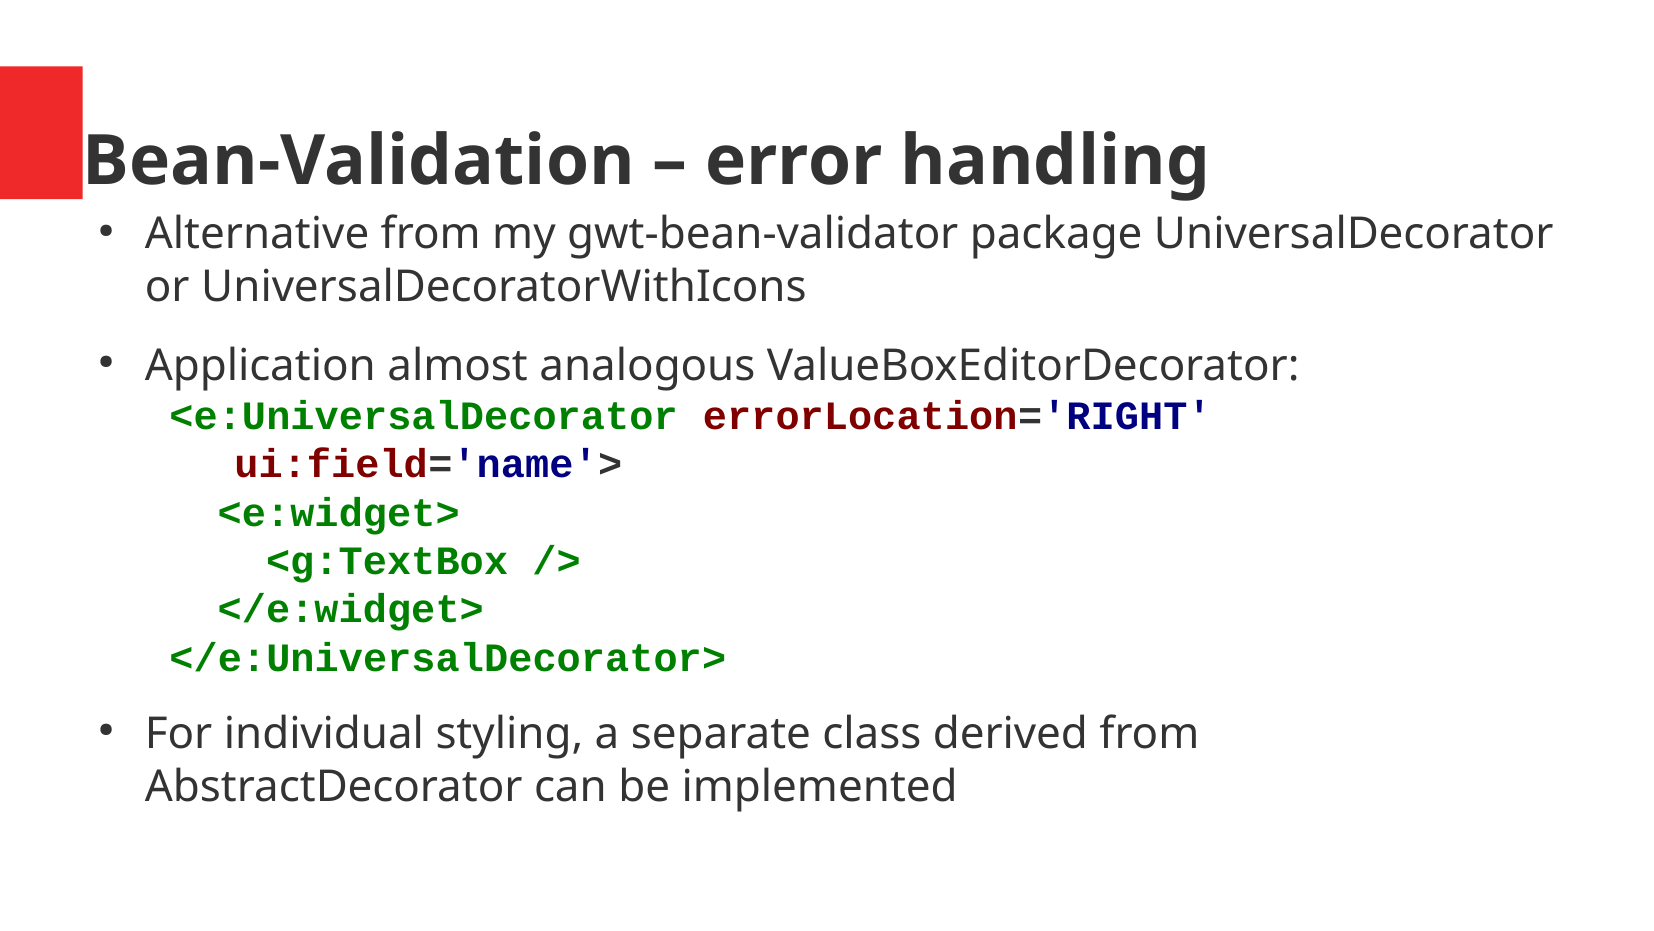

# Bean-Validation – error handling
Alternative from my gwt-bean-validator package UniversalDecorator or UniversalDecoratorWithIcons
Application almost analogous ValueBoxEditorDecorator:
 <e:UniversalDecorator errorLocation='RIGHT'
	 ui:field='name'>
 <e:widget>
 <g:TextBox />
 </e:widget>
 </e:UniversalDecorator>
For individual styling, a separate class derived from AbstractDecorator can be implemented